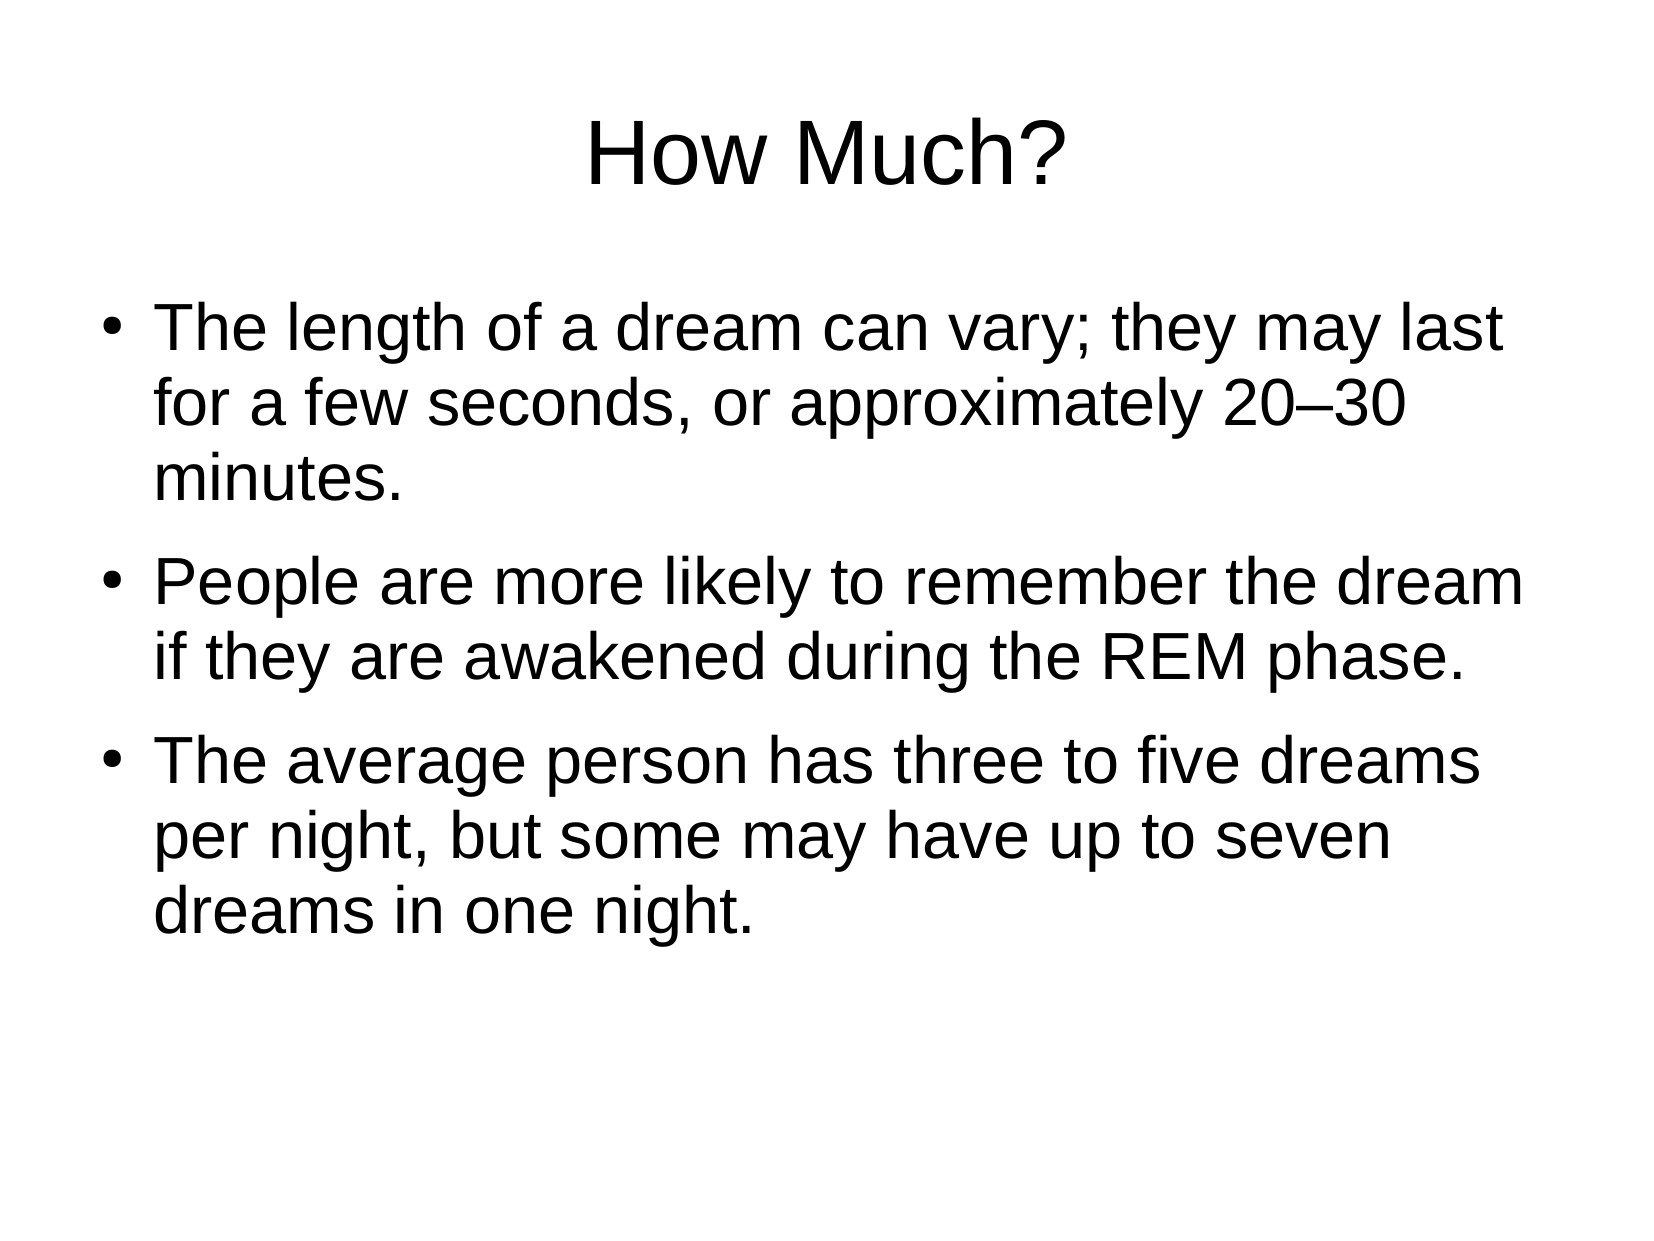

# How Much?
The length of a dream can vary; they may last for a few seconds, or approximately 20–30 minutes.
People are more likely to remember the dream if they are awakened during the REM phase.
The average person has three to five dreams per night, but some may have up to seven dreams in one night.